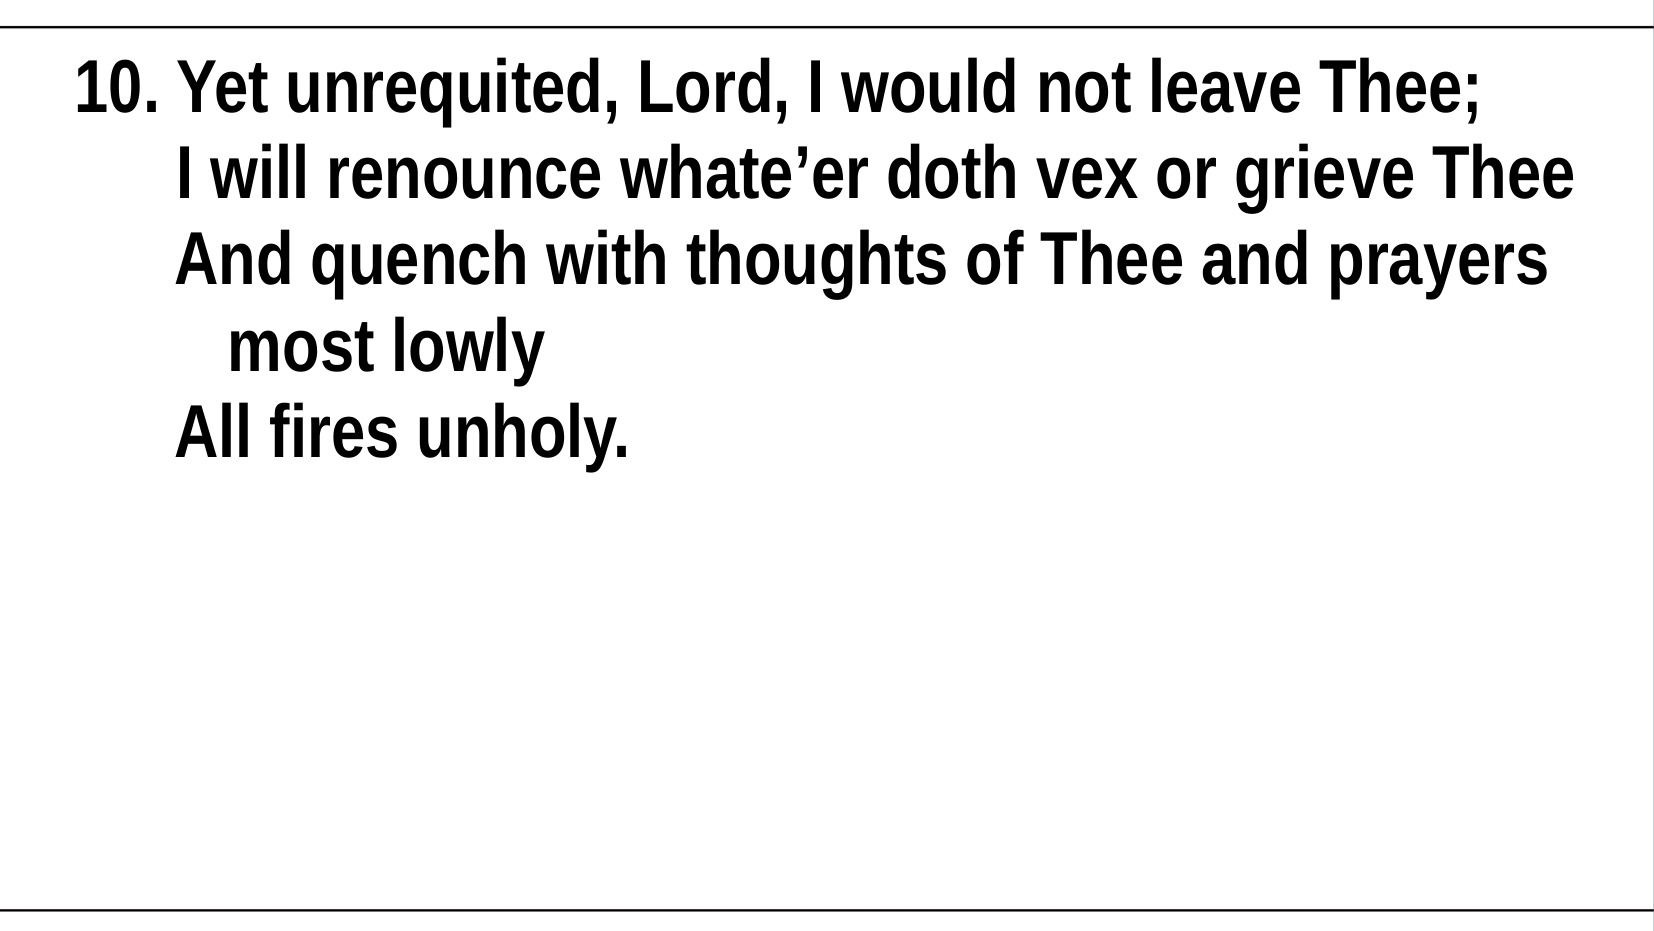

10. Yet unrequited, Lord, I would not leave Thee;
 I will renounce whate’er doth vex or grieve Thee
 And quench with thoughts of Thee and prayers most lowly
 All fires unholy.